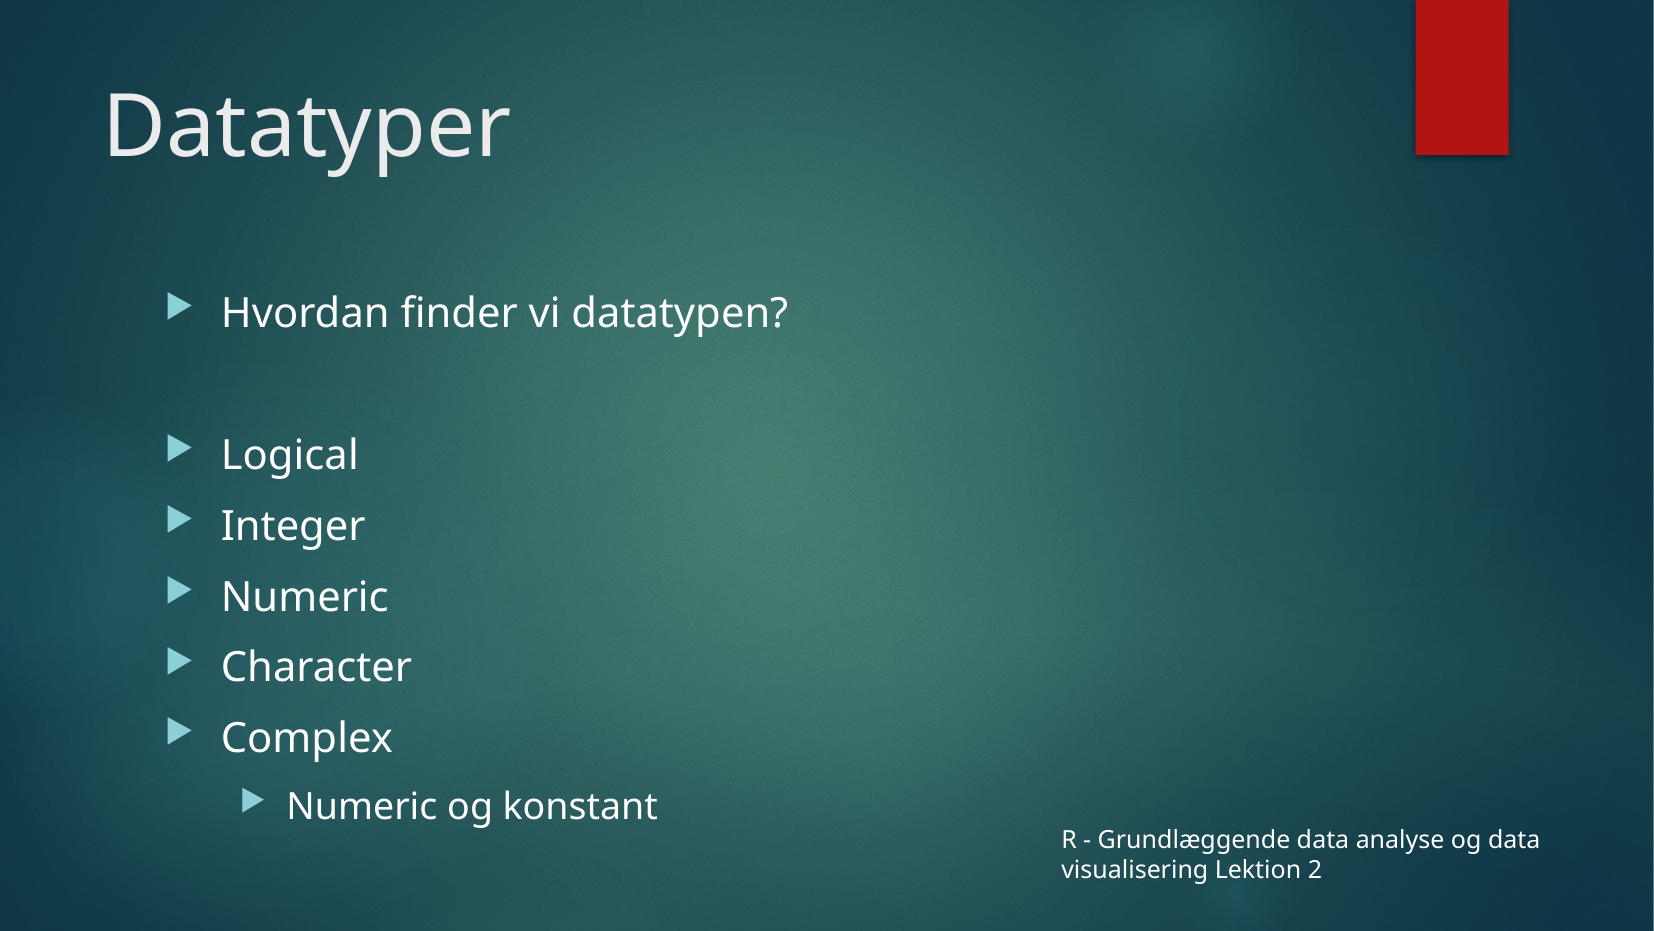

# Datatyper
Hvordan finder vi datatypen?
Logical
Integer
Numeric
Character
Complex
Numeric og konstant
R - Grundlæggende data analyse og data visualisering Lektion 2